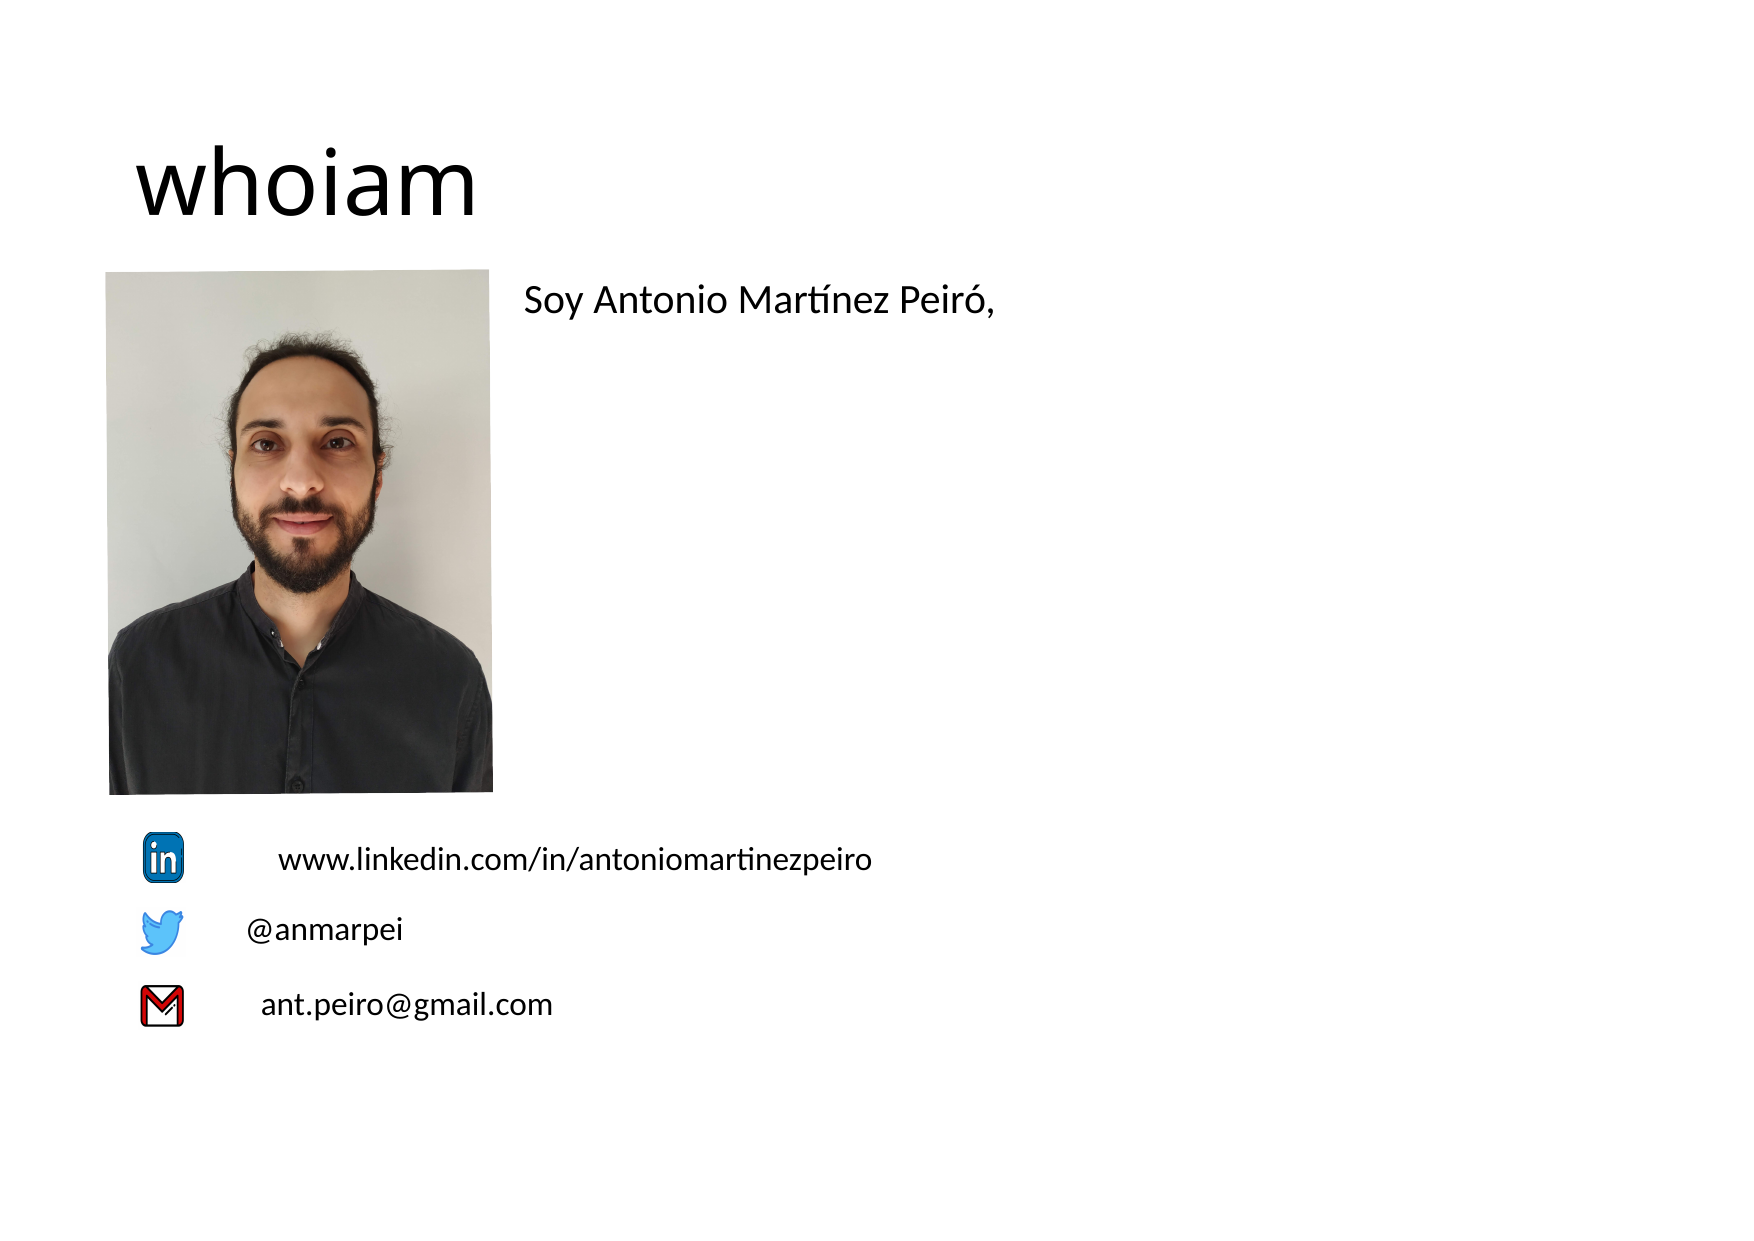

# whoiam
Soy Antonio Martínez Peiró,
www.linkedin.com/in/antoniomartinezpeiro
@anmarpei
ant.peiro@gmail.com